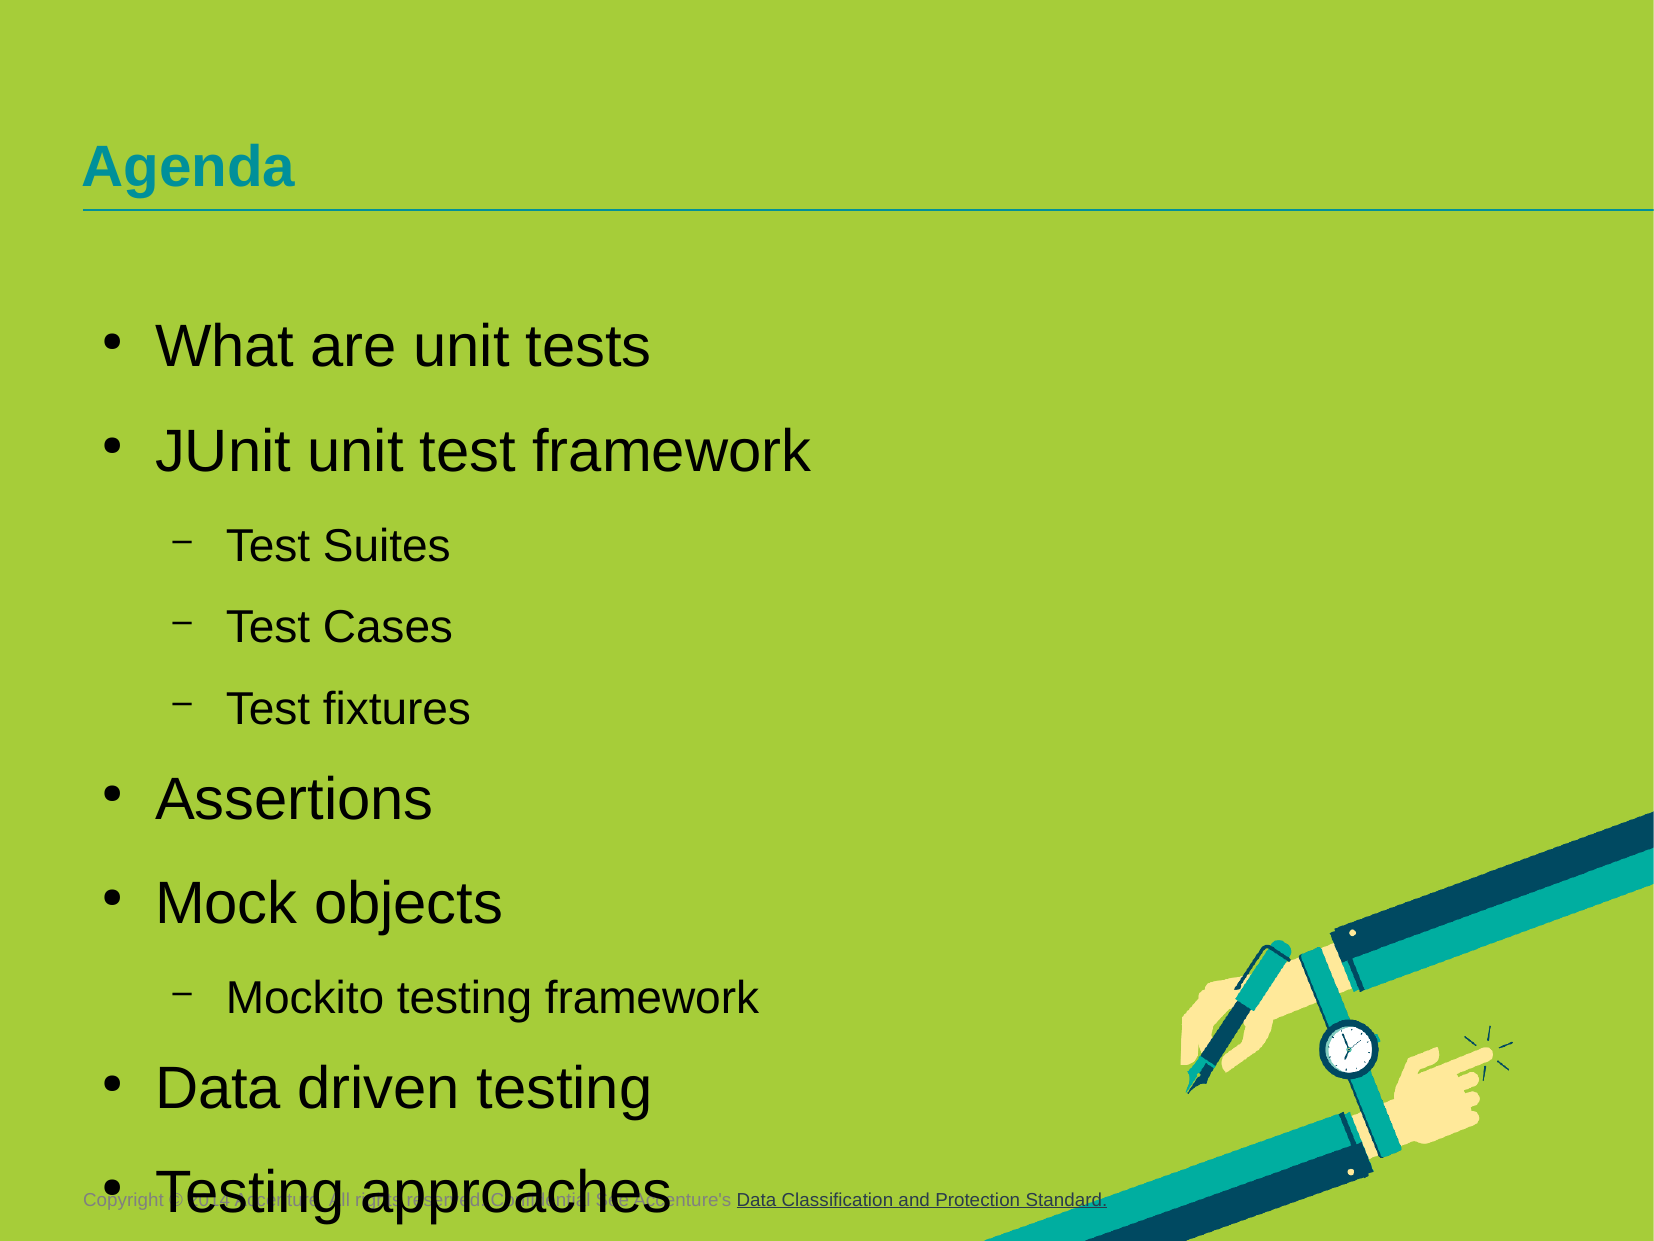

Agenda
# What are unit tests
JUnit unit test framework
Test Suites
Test Cases
Test fixtures
Assertions
Mock objects
Mockito testing framework
Data driven testing
Testing approaches